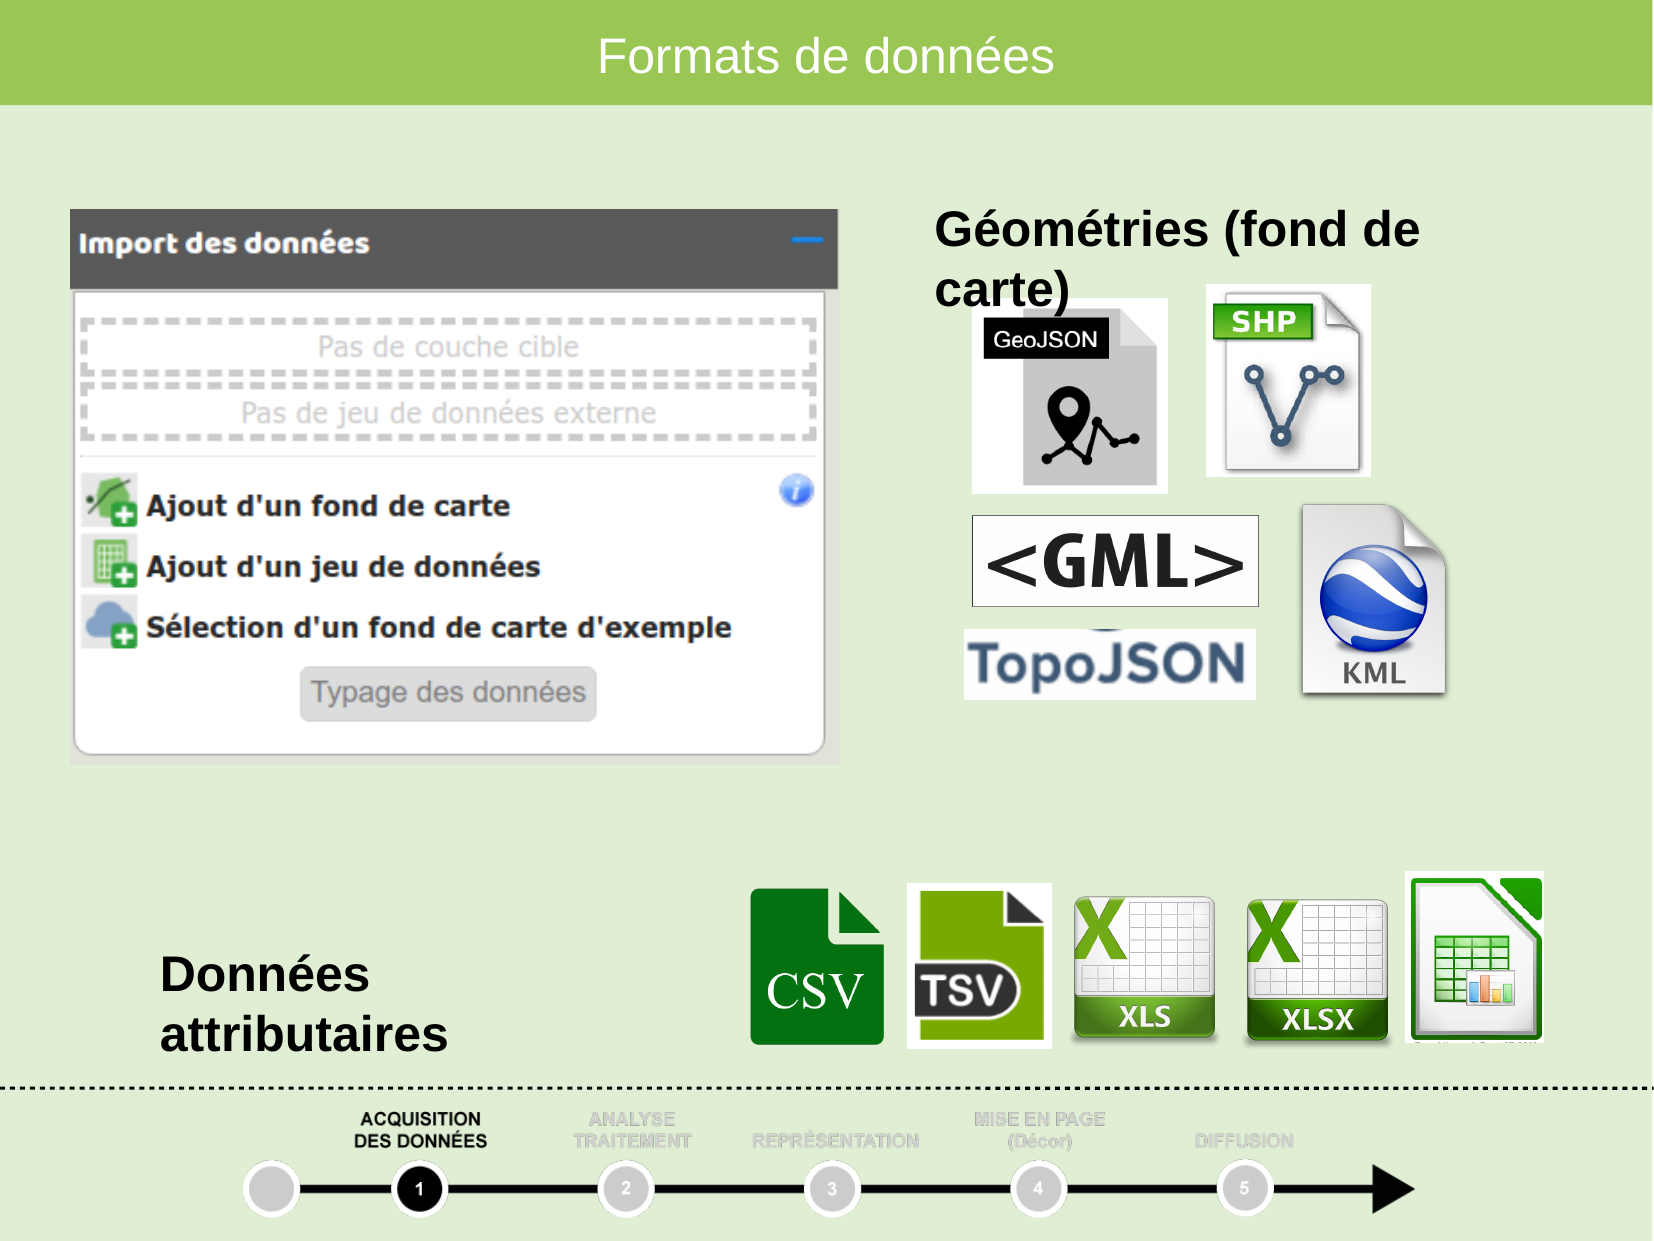

Formats de données
Géométries (fond de carte)
Données attributaires